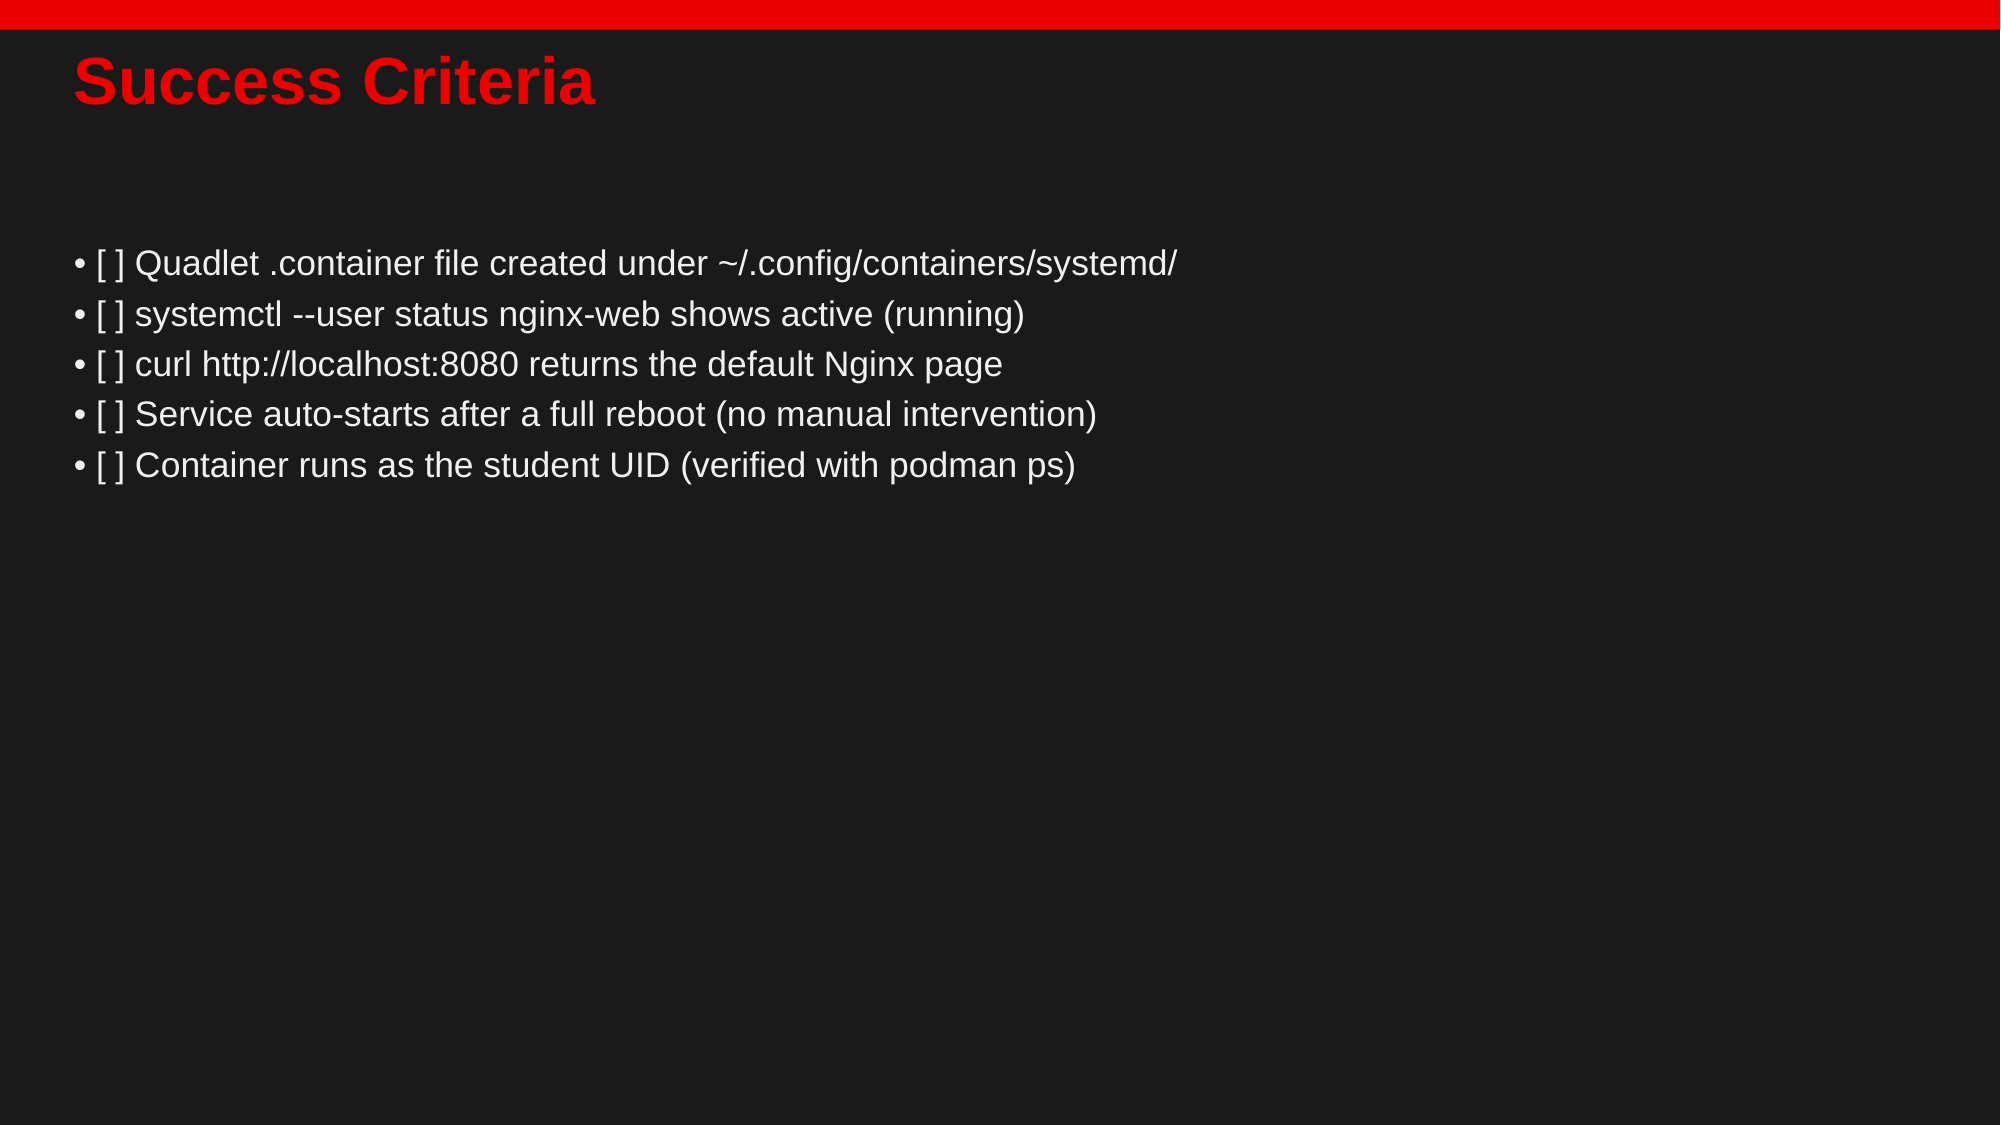

Success Criteria
• [ ] Quadlet .container file created under ~/.config/containers/systemd/
• [ ] systemctl --user status nginx-web shows active (running)
• [ ] curl http://localhost:8080 returns the default Nginx page
• [ ] Service auto-starts after a full reboot (no manual intervention)
• [ ] Container runs as the student UID (verified with podman ps)